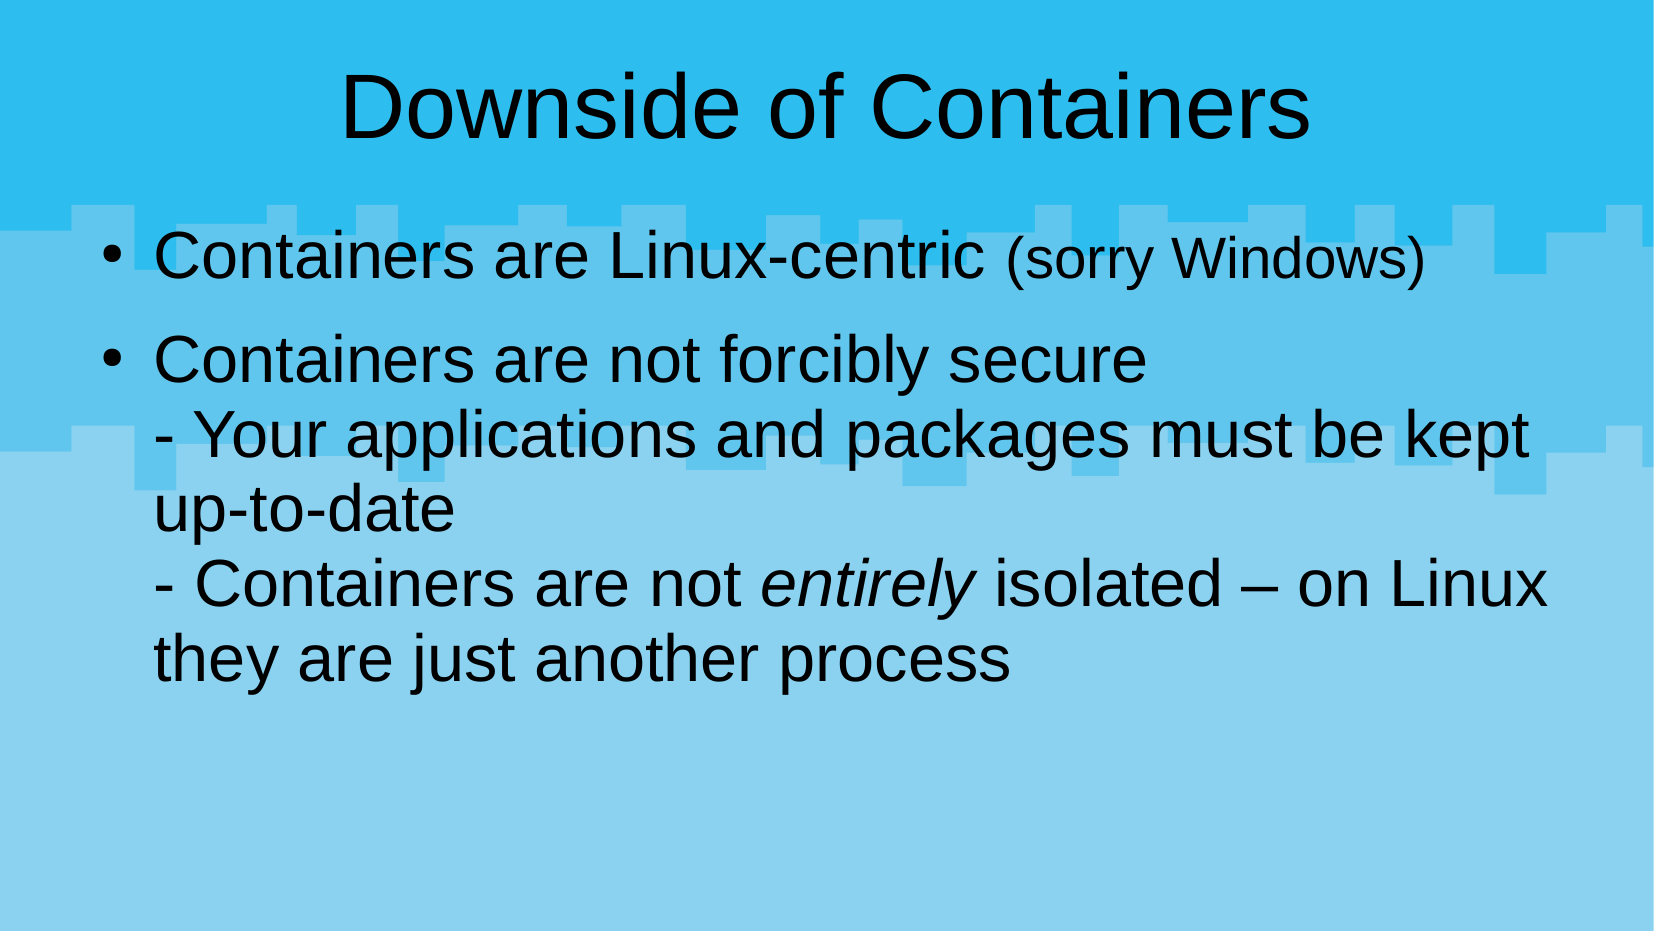

# Downside of Containers
Containers are Linux-centric (sorry Windows)
Containers are not forcibly secure
- Your applications and packages must be kept up-to-date
- Containers are not entirely isolated – on Linux they are just another process